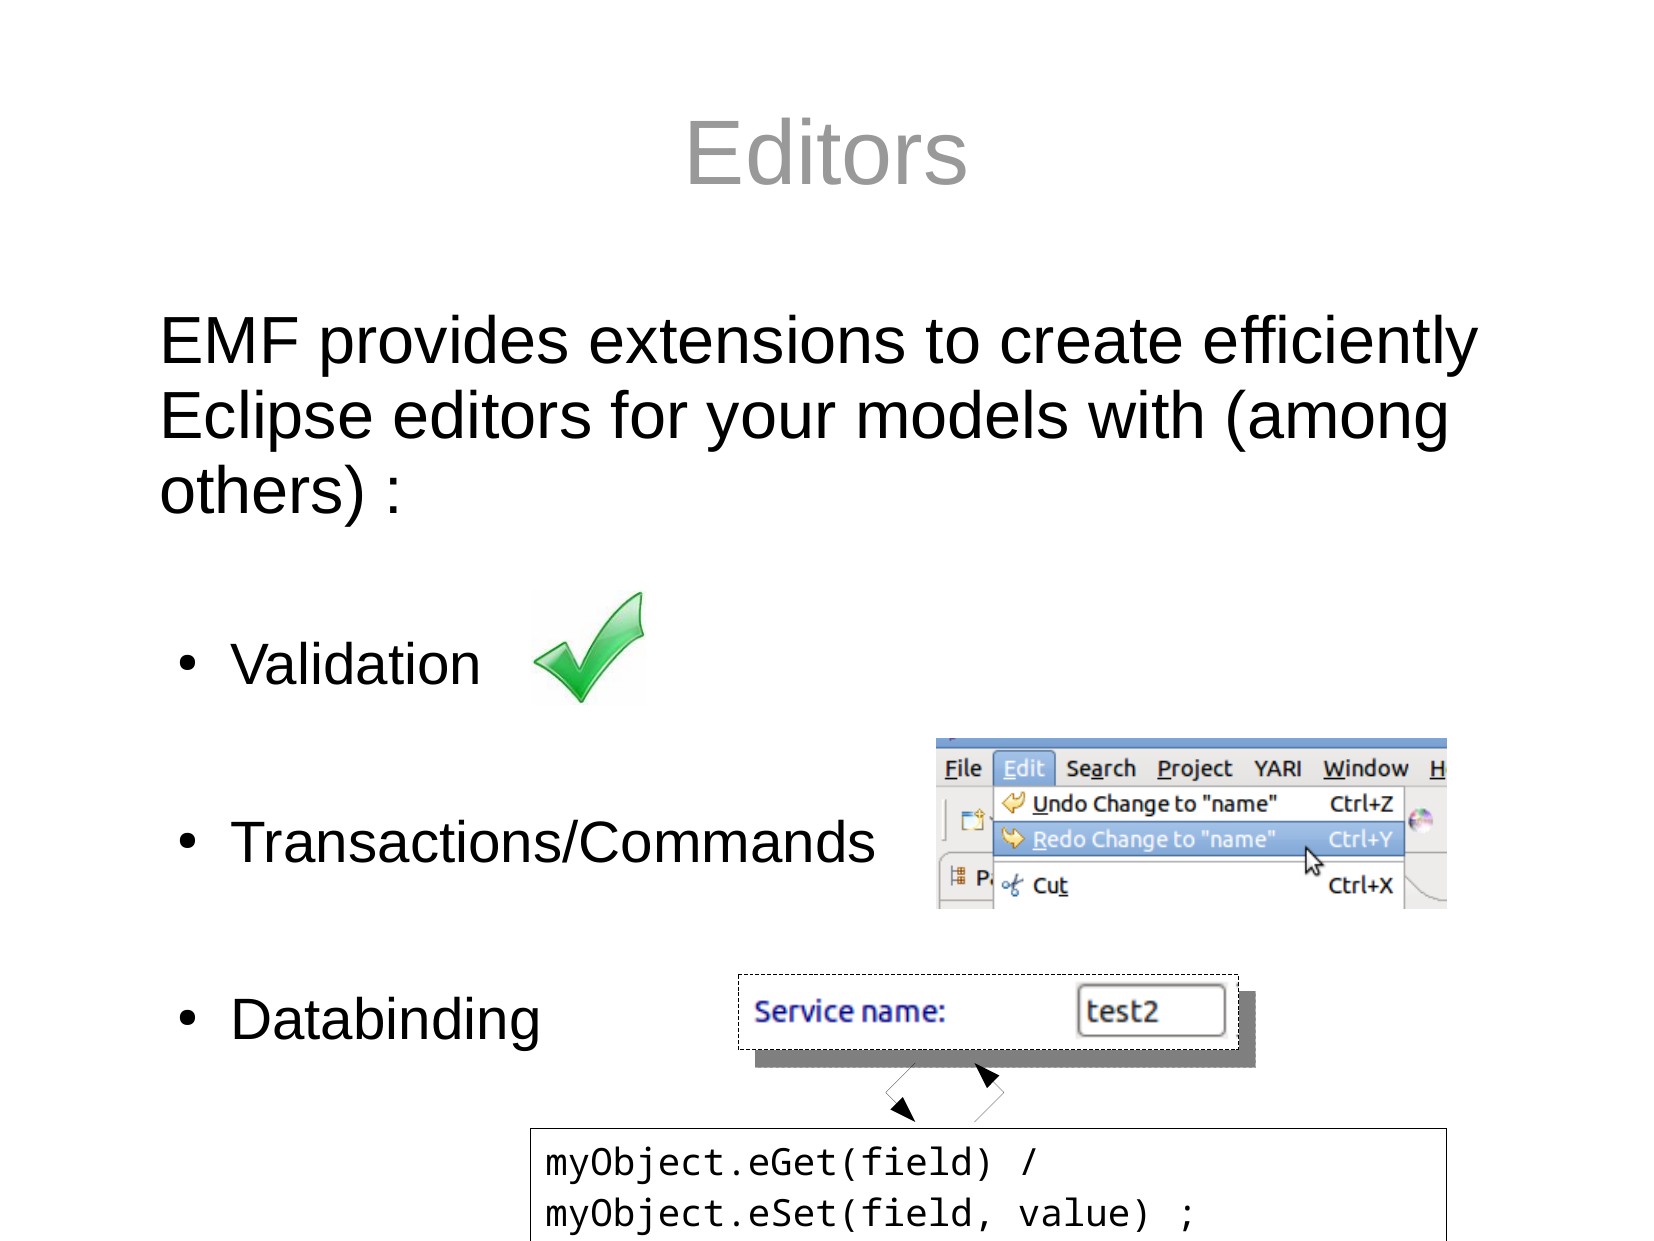

# Editors
EMF provides extensions to create efficiently Eclipse editors for your models with (among others) :
Validation
Transactions/Commands
Databinding
myObject.eGet(field) / myObject.eSet(field, value) ;